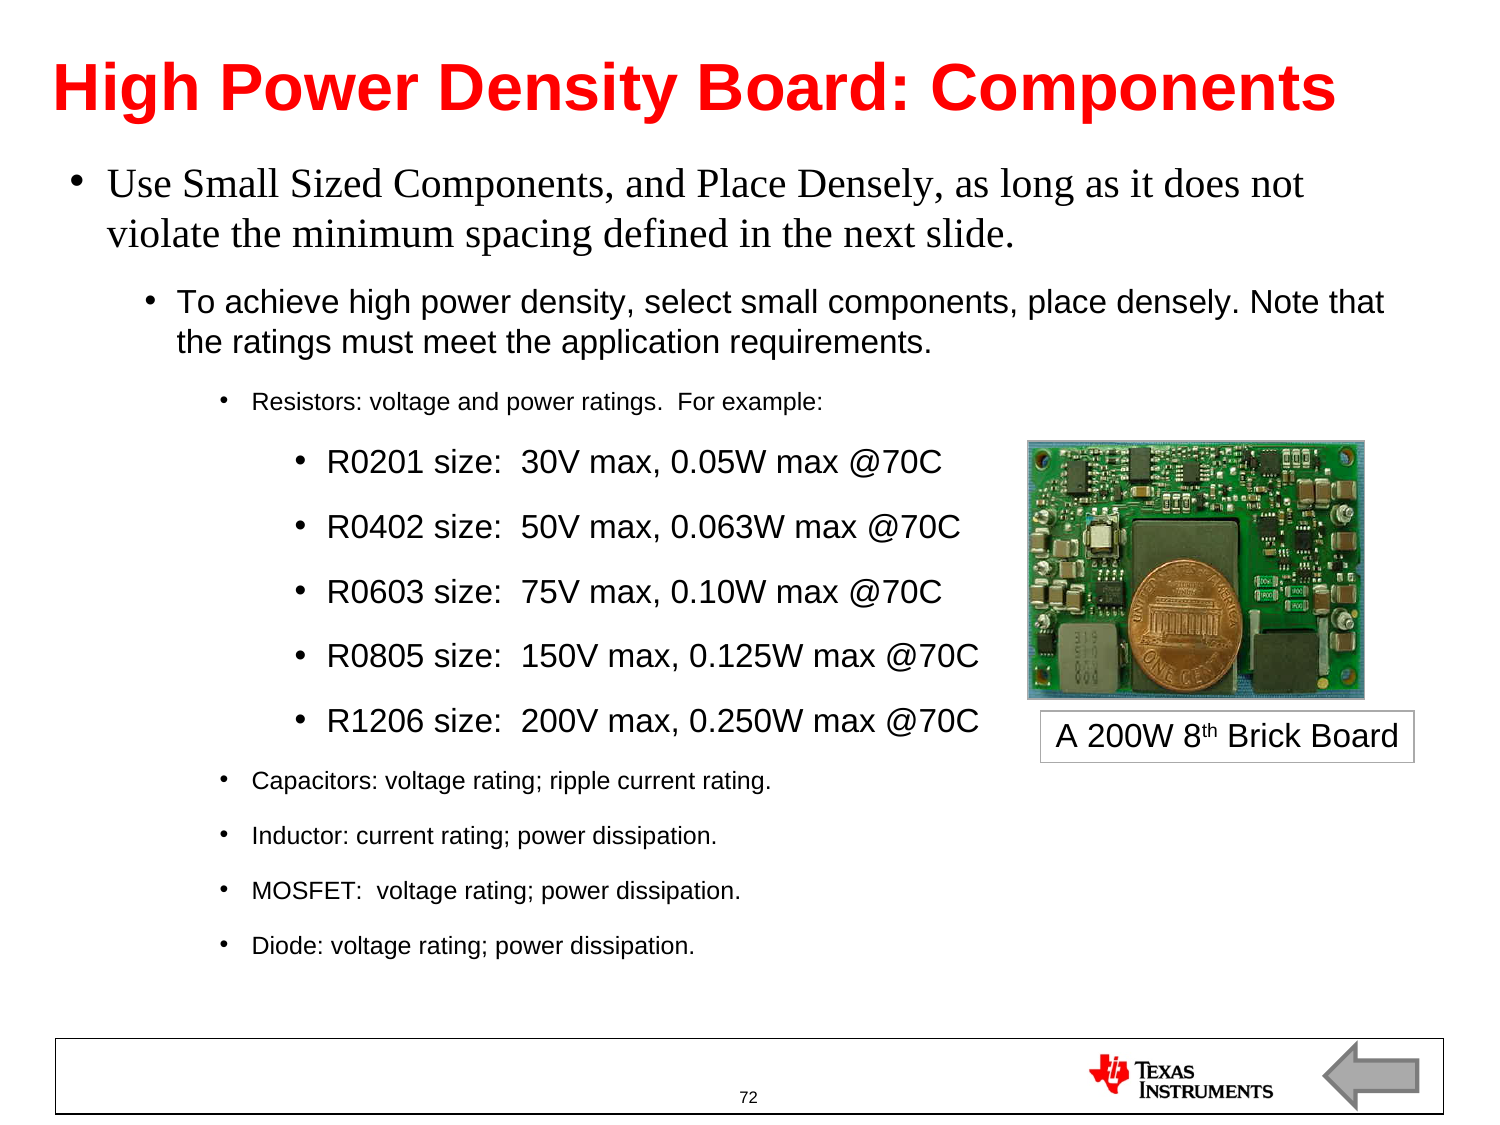

# High Power Density Board: Components
Use Small Sized Components, and Place Densely, as long as it does not violate the minimum spacing defined in the next slide.
To achieve high power density, select small components, place densely. Note that the ratings must meet the application requirements.
Resistors: voltage and power ratings. For example:
R0201 size: 30V max, 0.05W max @70C
R0402 size: 50V max, 0.063W max @70C
R0603 size: 75V max, 0.10W max @70C
R0805 size: 150V max, 0.125W max @70C
R1206 size: 200V max, 0.250W max @70C
Capacitors: voltage rating; ripple current rating.
Inductor: current rating; power dissipation.
MOSFET: voltage rating; power dissipation.
Diode: voltage rating; power dissipation.
A 200W 8th Brick Board